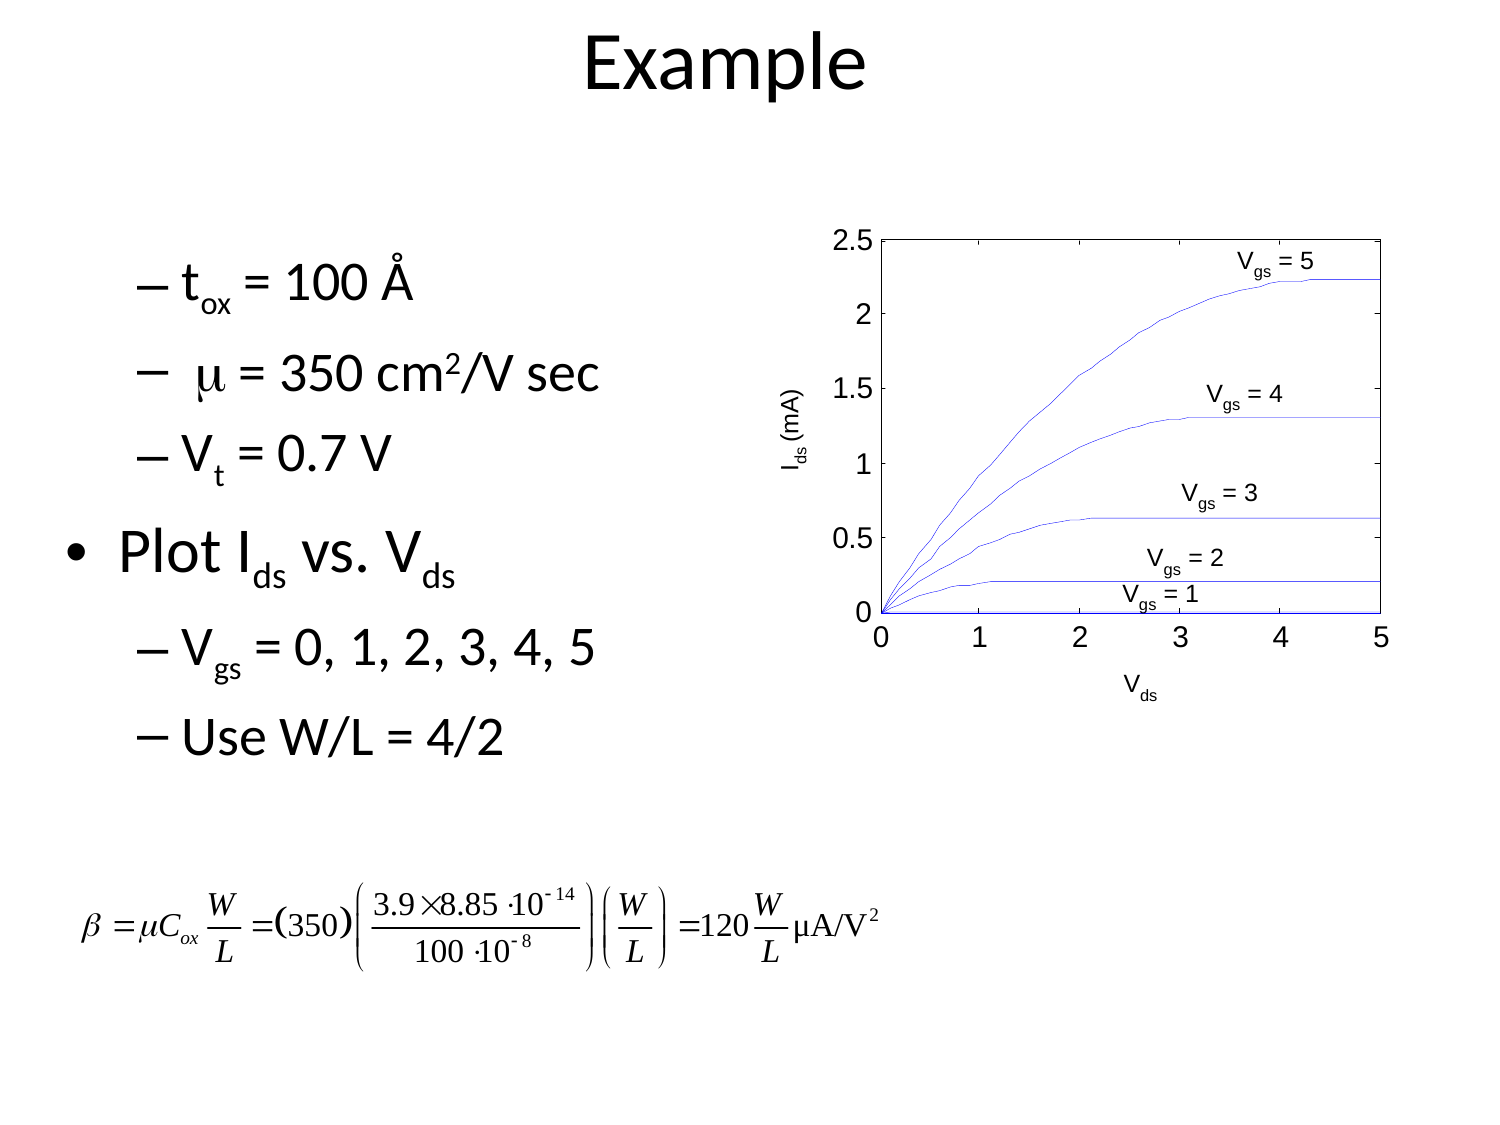

# Example
tox = 100 Å
  = 350 cm2/V sec
Vt = 0.7 V
Plot Ids vs. Vds
Vgs = 0, 1, 2, 3, 4, 5
Use W/L = 4/2